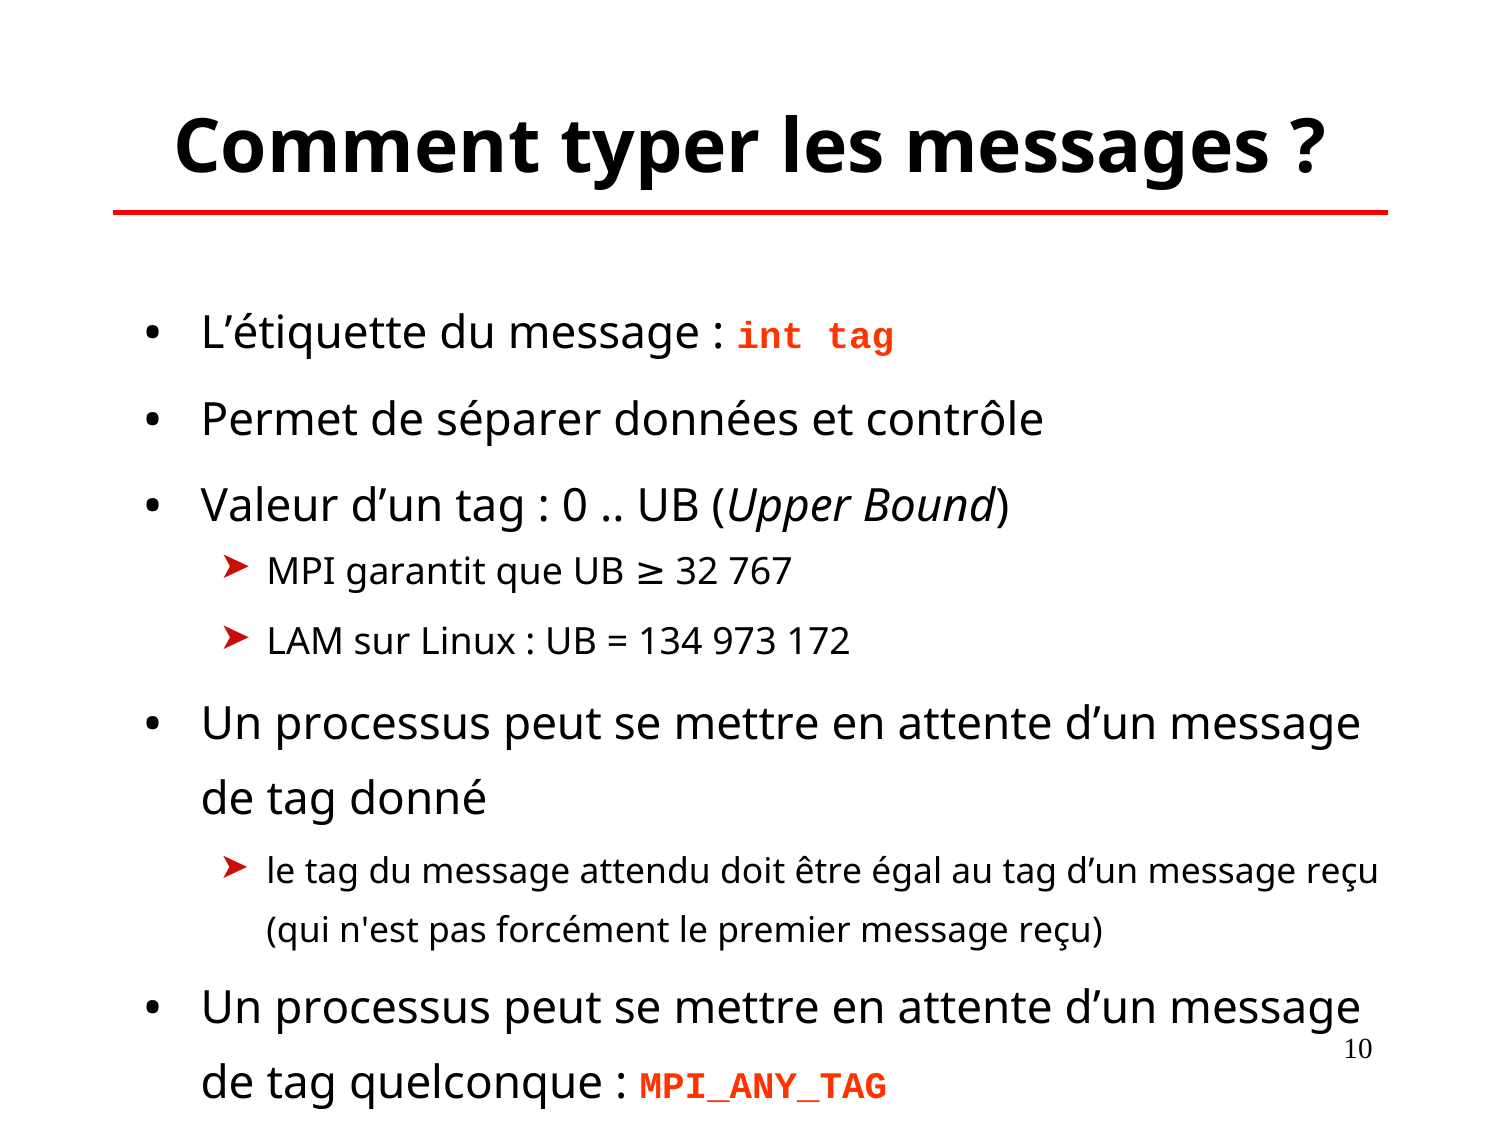

# Comment typer les messages ?
L’étiquette du message : int tag
Permet de séparer données et contrôle
Valeur d’un tag : 0 .. UB (Upper Bound)
MPI garantit que UB ≥ 32 767
LAM sur Linux : UB = 134 973 172
Un processus peut se mettre en attente d’un message de tag donné
le tag du message attendu doit être égal au tag d’un message reçu (qui n'est pas forcément le premier message reçu)
Un processus peut se mettre en attente d’un message de tag quelconque : MPI_ANY_TAG
10